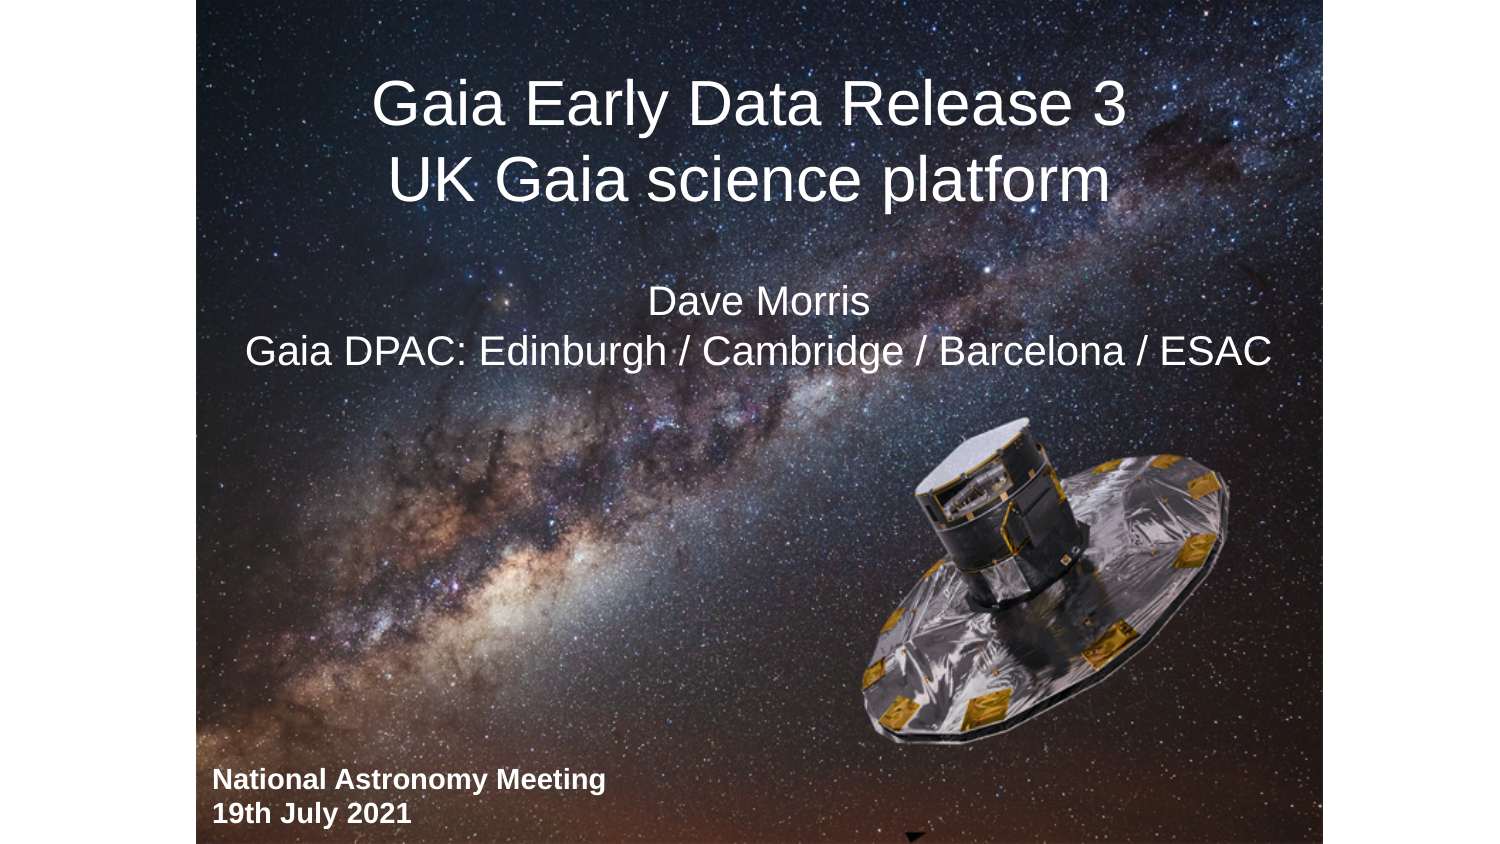

# Gaia Early Data Release 3 UK Gaia science platform
Dave Morris
Gaia DPAC: Edinburgh / Cambridge / Barcelona / ESAC
National Astronomy Meeting
19th July 2021